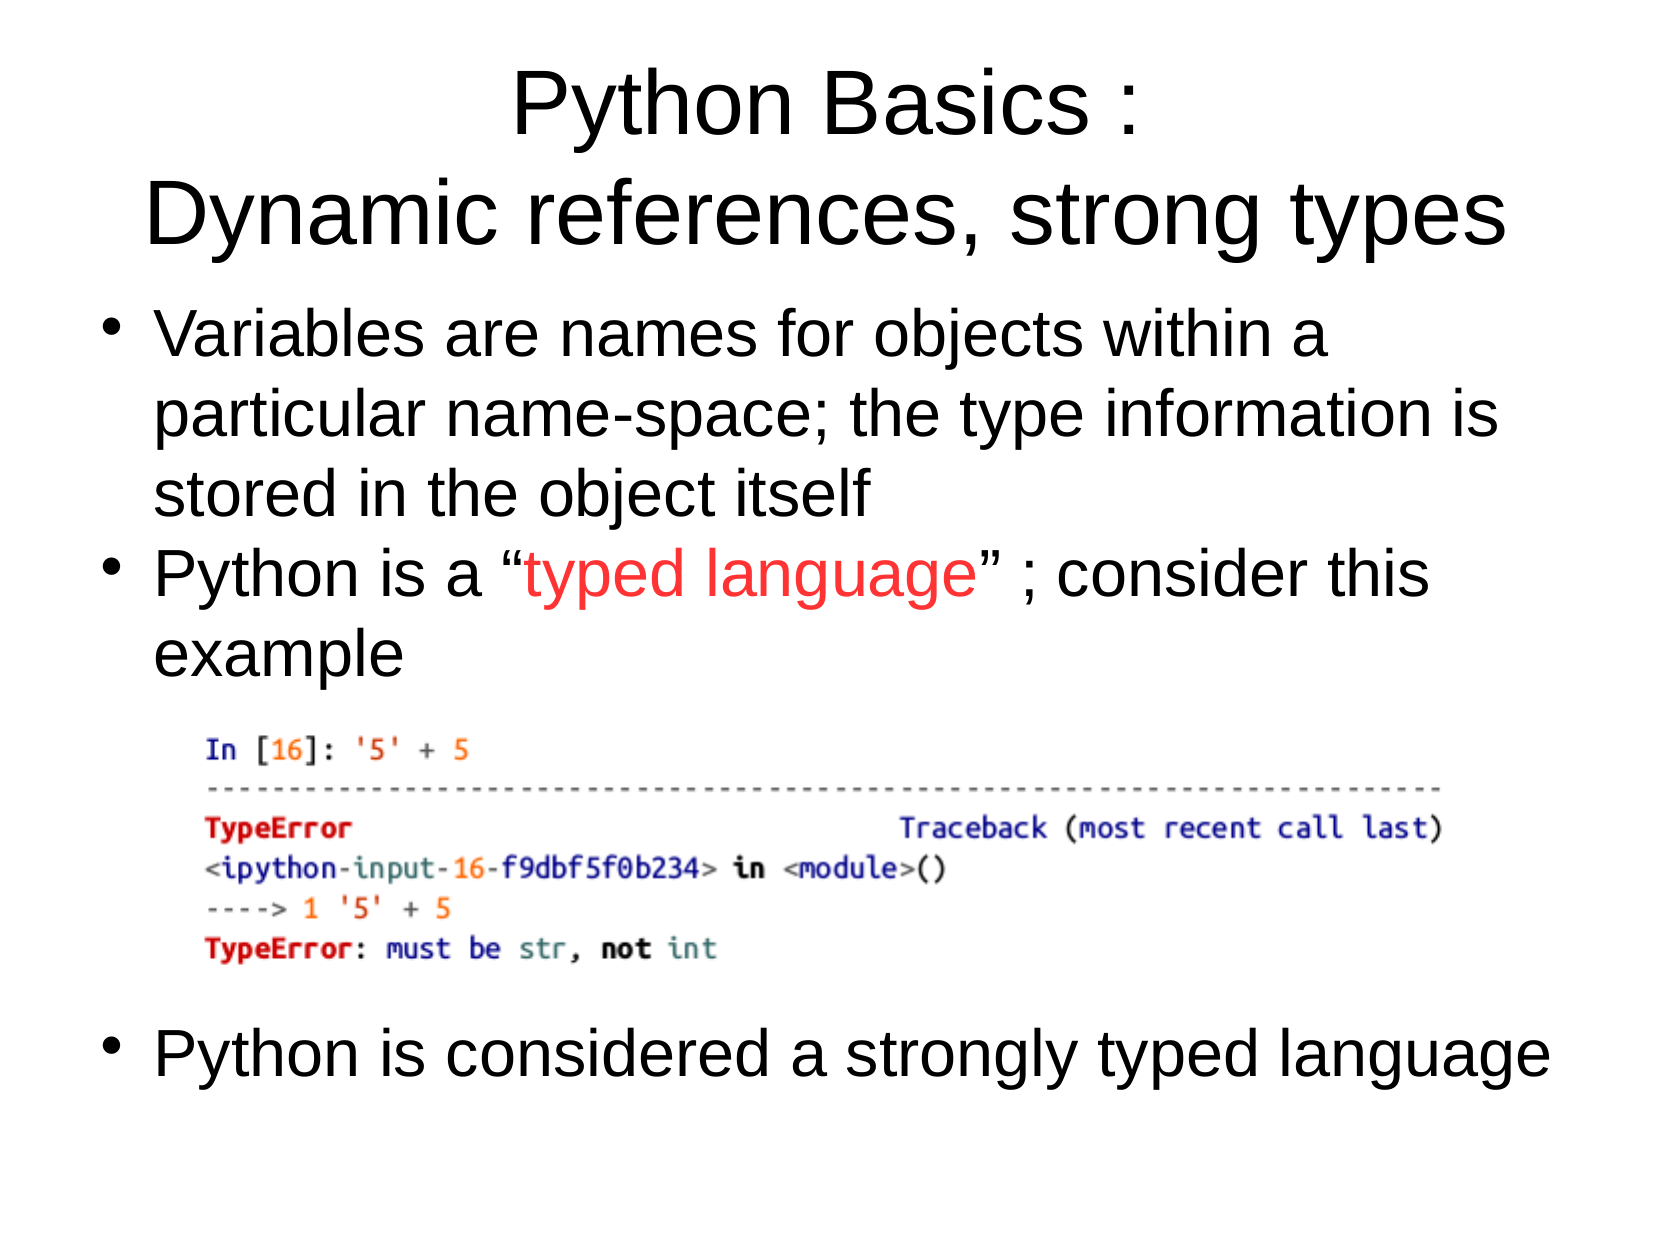

Python Basics :
Dynamic references, strong types
Variables are names for objects within a particular name-space; the type information is stored in the object itself
Python is a “typed language” ; consider this example
Python is considered a strongly typed language